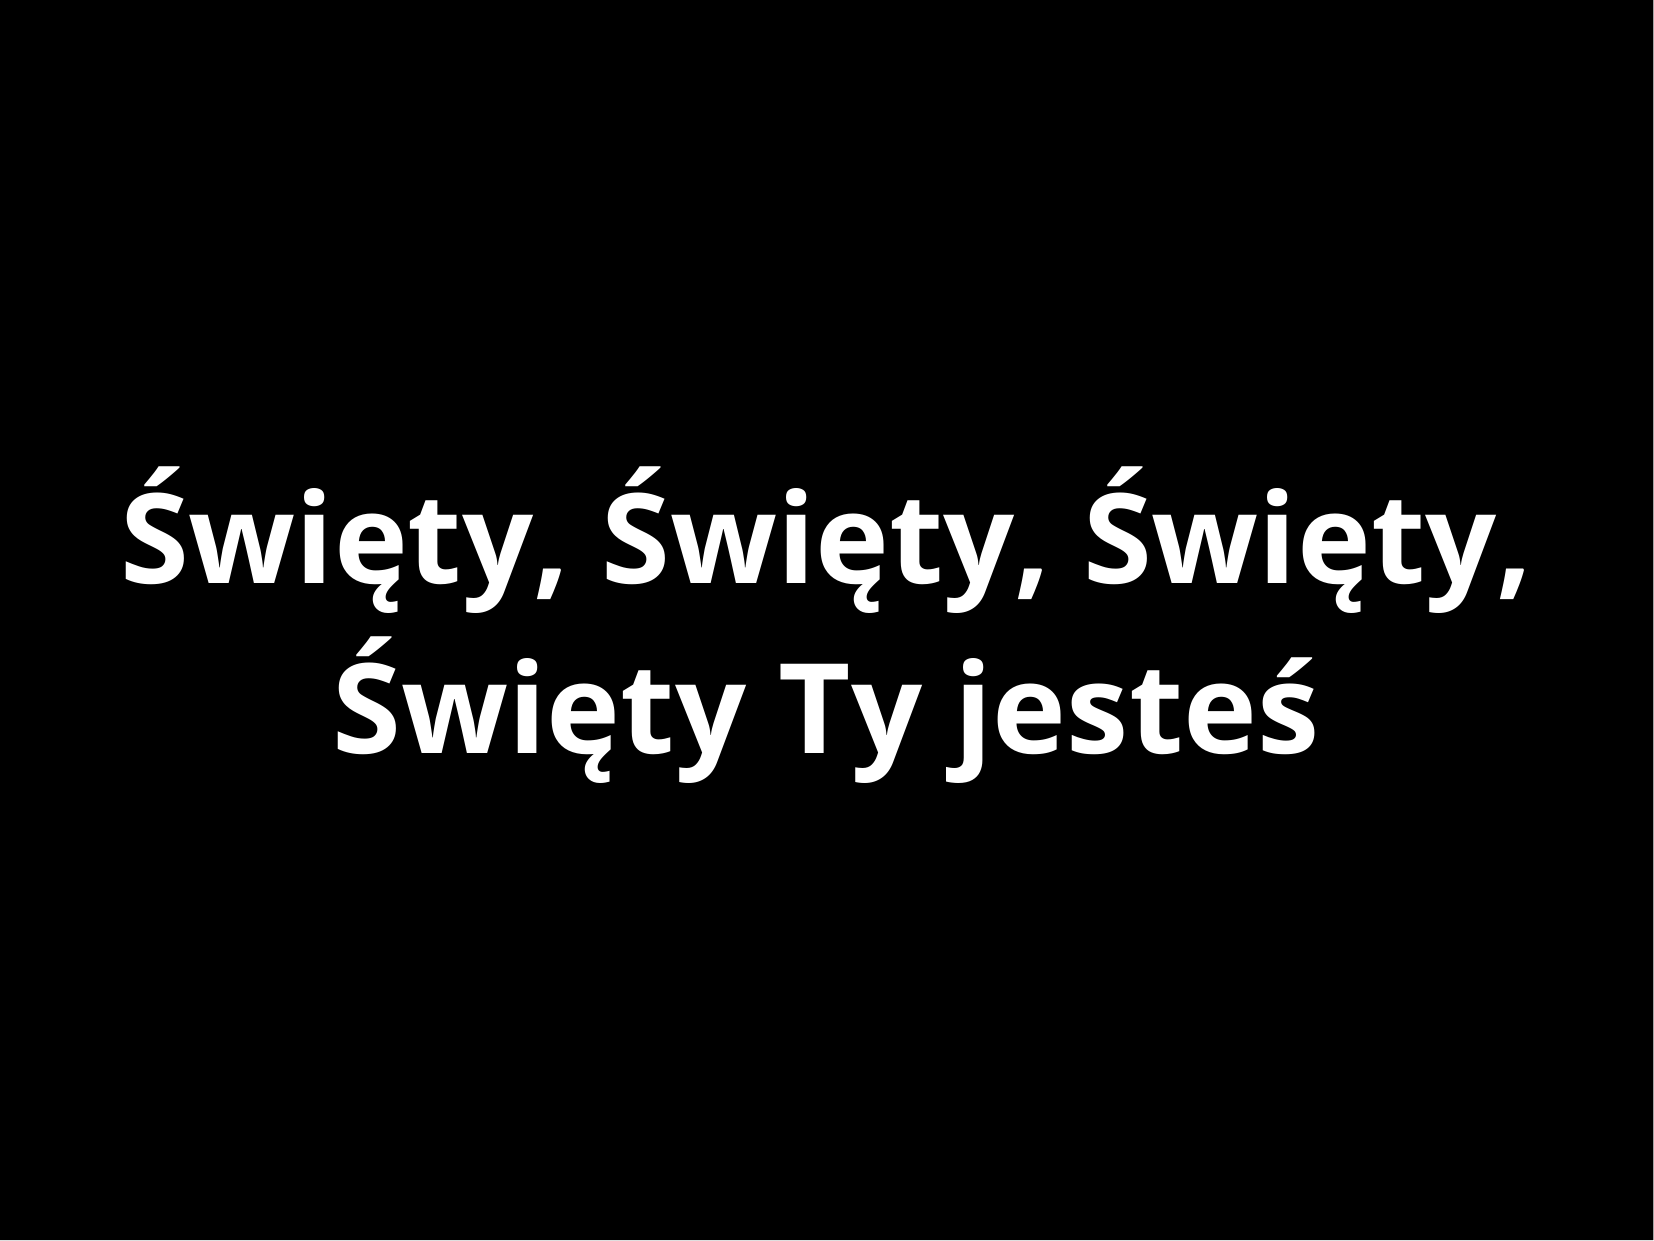

# Święty, Święty, Święty, Święty Ty jesteś